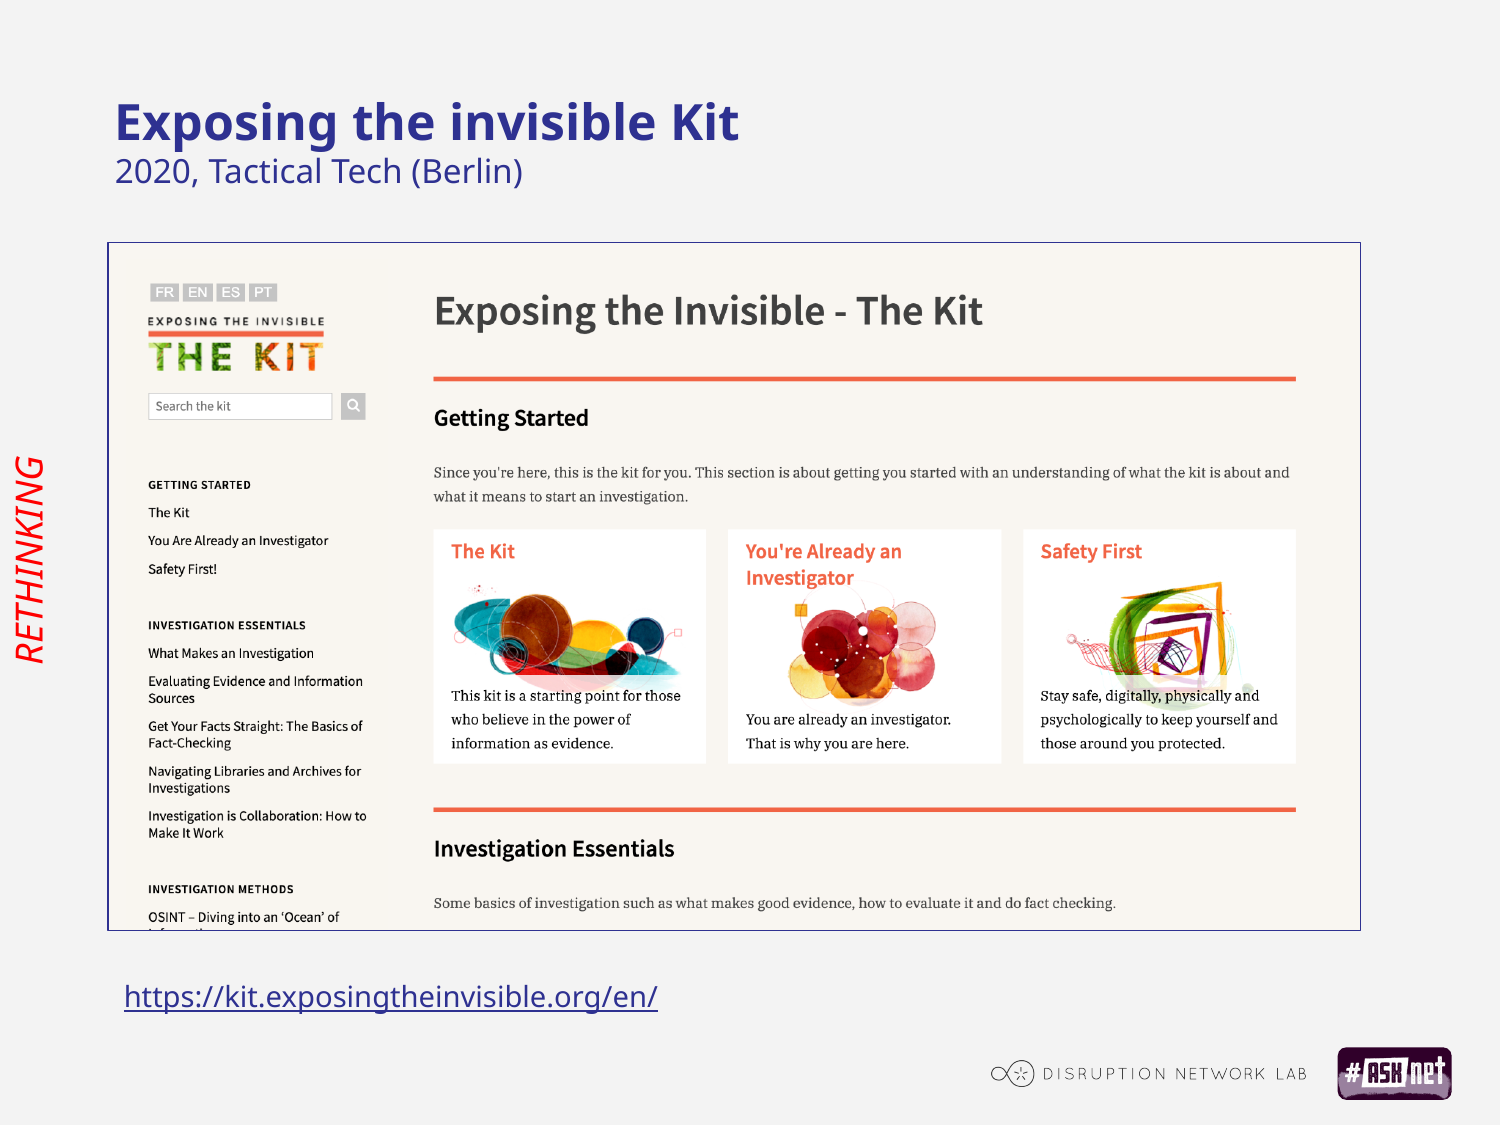

Exposing the invisible Kit
2020, Tactical Tech (Berlin)
RETHINKING
https://kit.exposingtheinvisible.org/en/